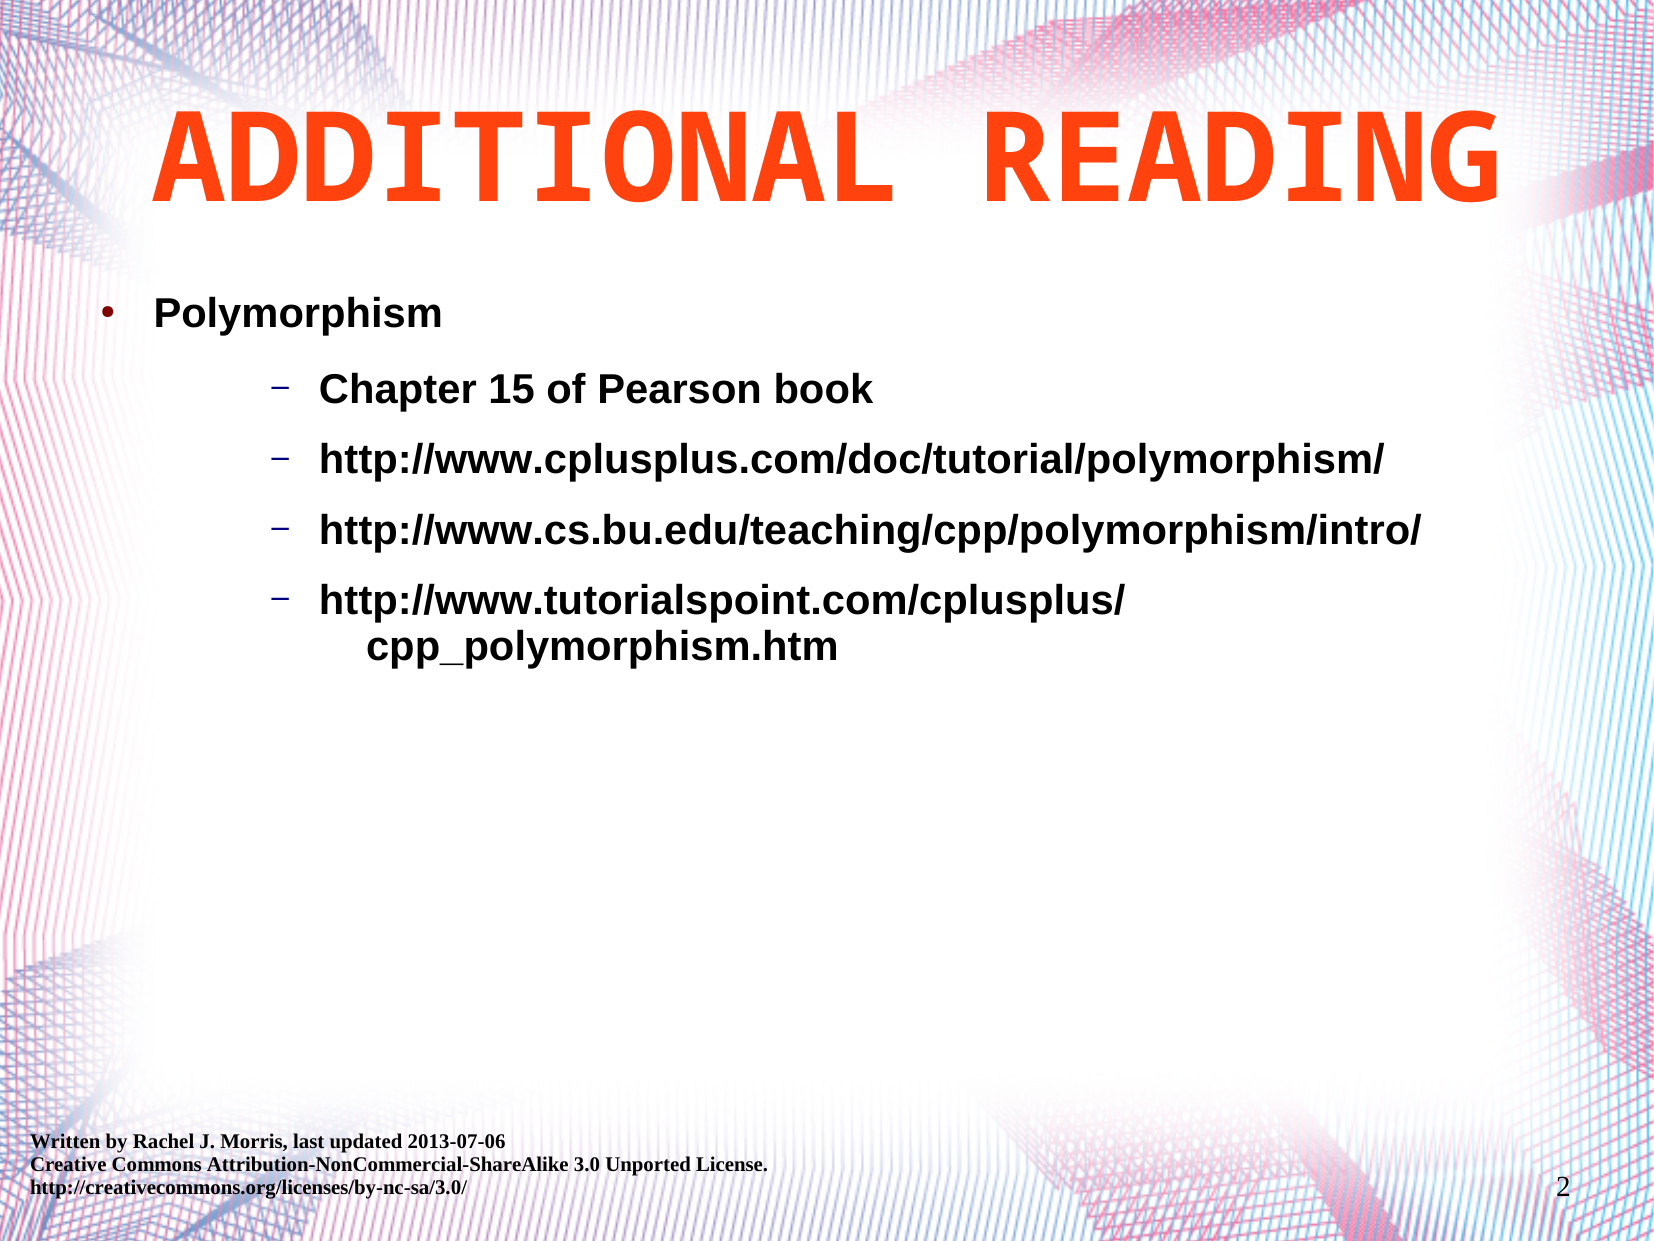

ADDITIONAL READING
# Polymorphism
Chapter 15 of Pearson book
http://www.cplusplus.com/doc/tutorial/polymorphism/
http://www.cs.bu.edu/teaching/cpp/polymorphism/intro/
http://www.tutorialspoint.com/cplusplus/cpp_polymorphism.htm
2